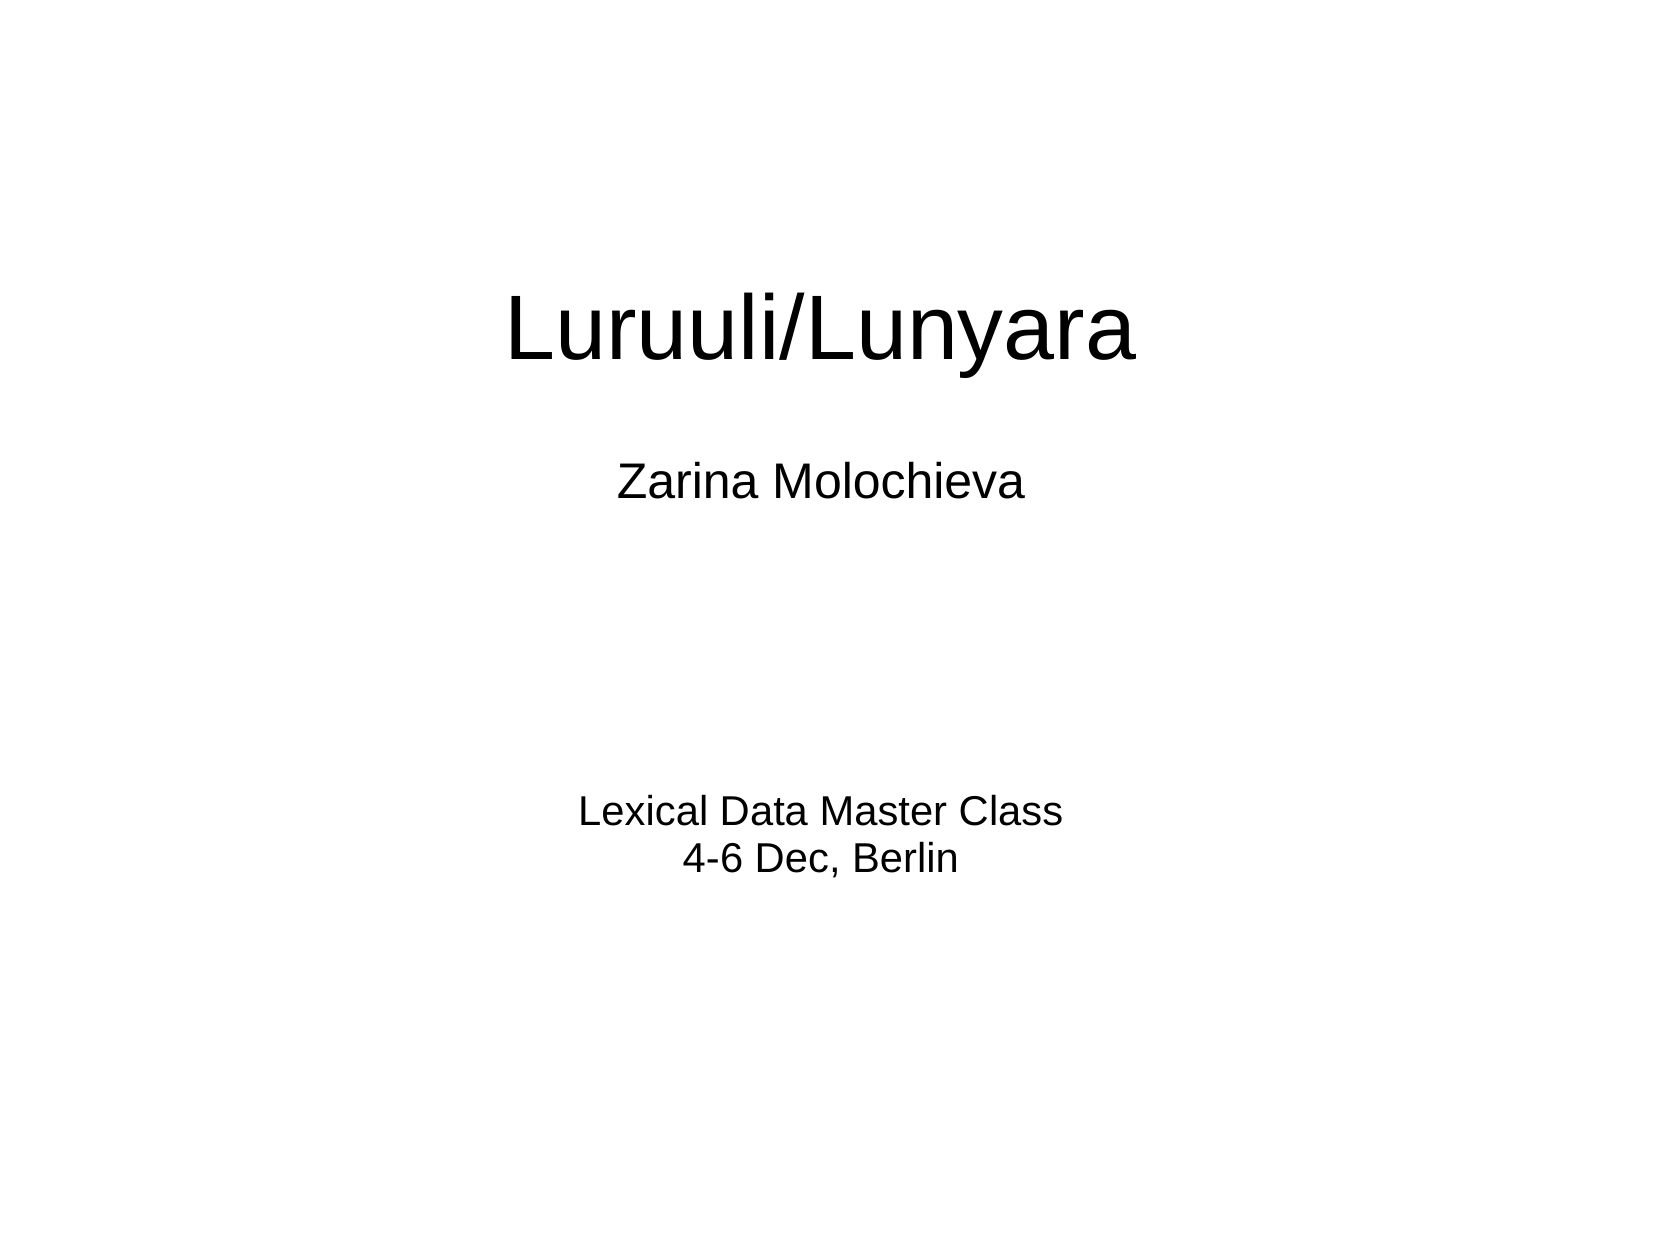

# Luruuli/Lunyara
Zarina Molochieva
Lexical Data Master Class
4-6 Dec, Berlin